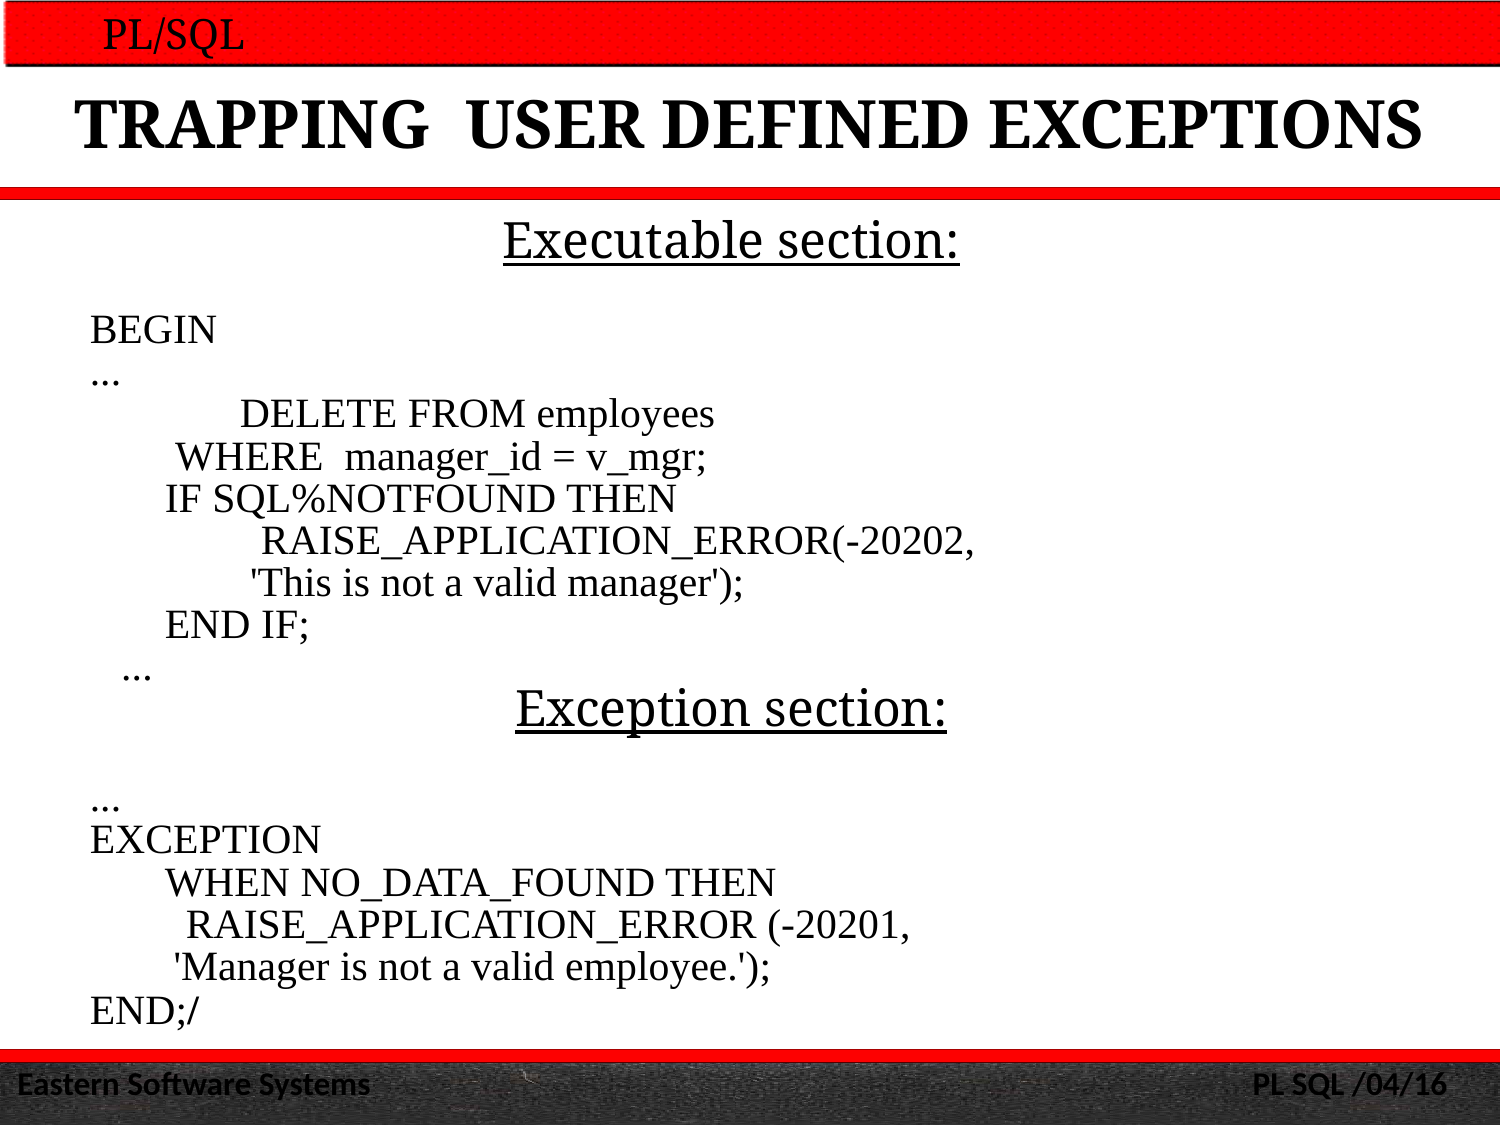

PL/SQL
TRAPPING USER DEFINED EXCEPTIONS
Executable section:
BEGIN
...
		DELETE FROM employees
 	 WHERE manager_id = v_mgr;
 	IF SQL%NOTFOUND THEN
 		 RAISE_APPLICATION_ERROR(-20202,
 		 'This is not a valid manager');
 	END IF;
 ...
Exception section:
...
EXCEPTION
 	WHEN NO_DATA_FOUND THEN
 	 RAISE_APPLICATION_ERROR (-20201,
 'Manager is not a valid employee.');
END;/
Eastern Software Systems
 PL SQL /04/16